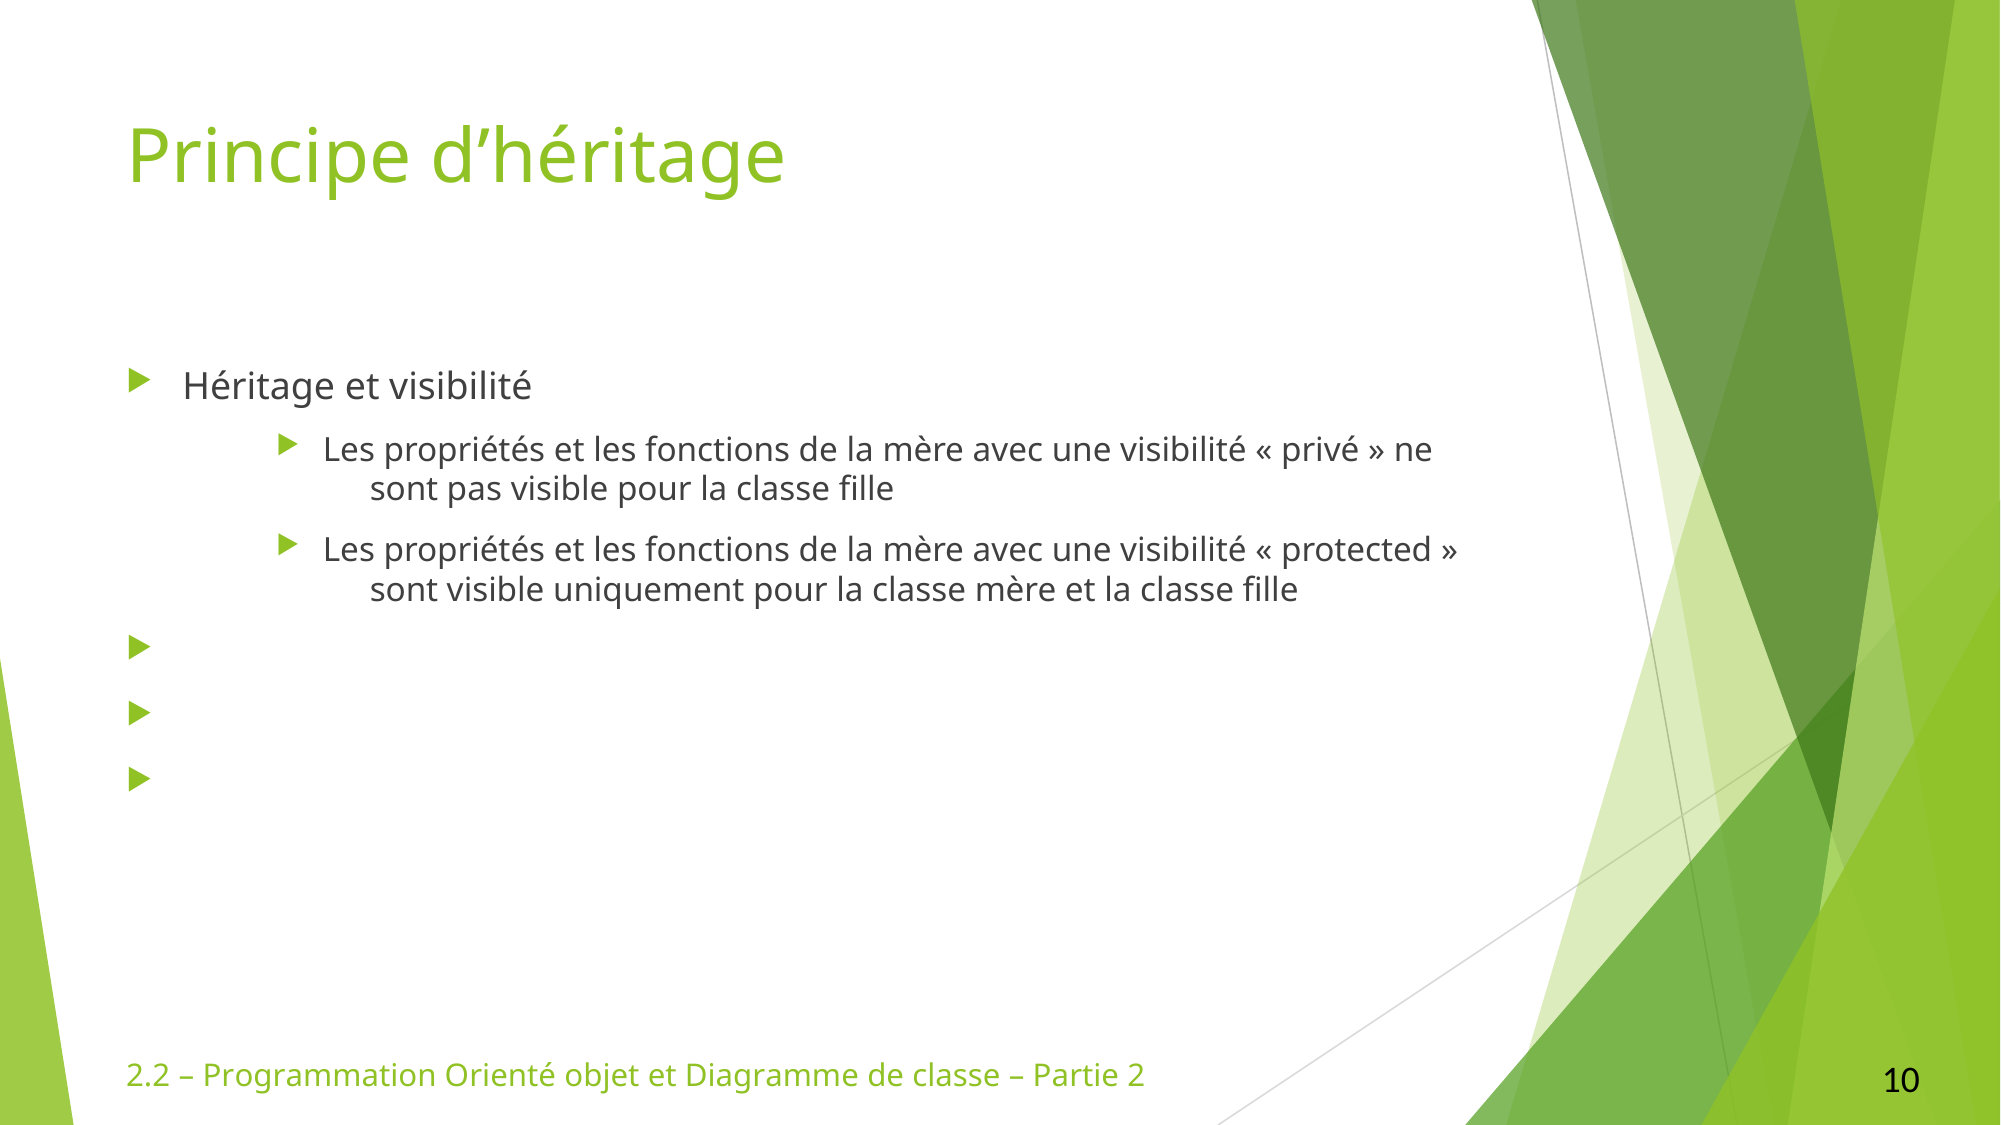

# Principe d’héritage
Héritage et visibilité
Les propriétés et les fonctions de la mère avec une visibilité « privé » ne sont pas visible pour la classe fille
Les propriétés et les fonctions de la mère avec une visibilité « protected » sont visible uniquement pour la classe mère et la classe fille
2.2 – Programmation Orienté objet et Diagramme de classe – Partie 2